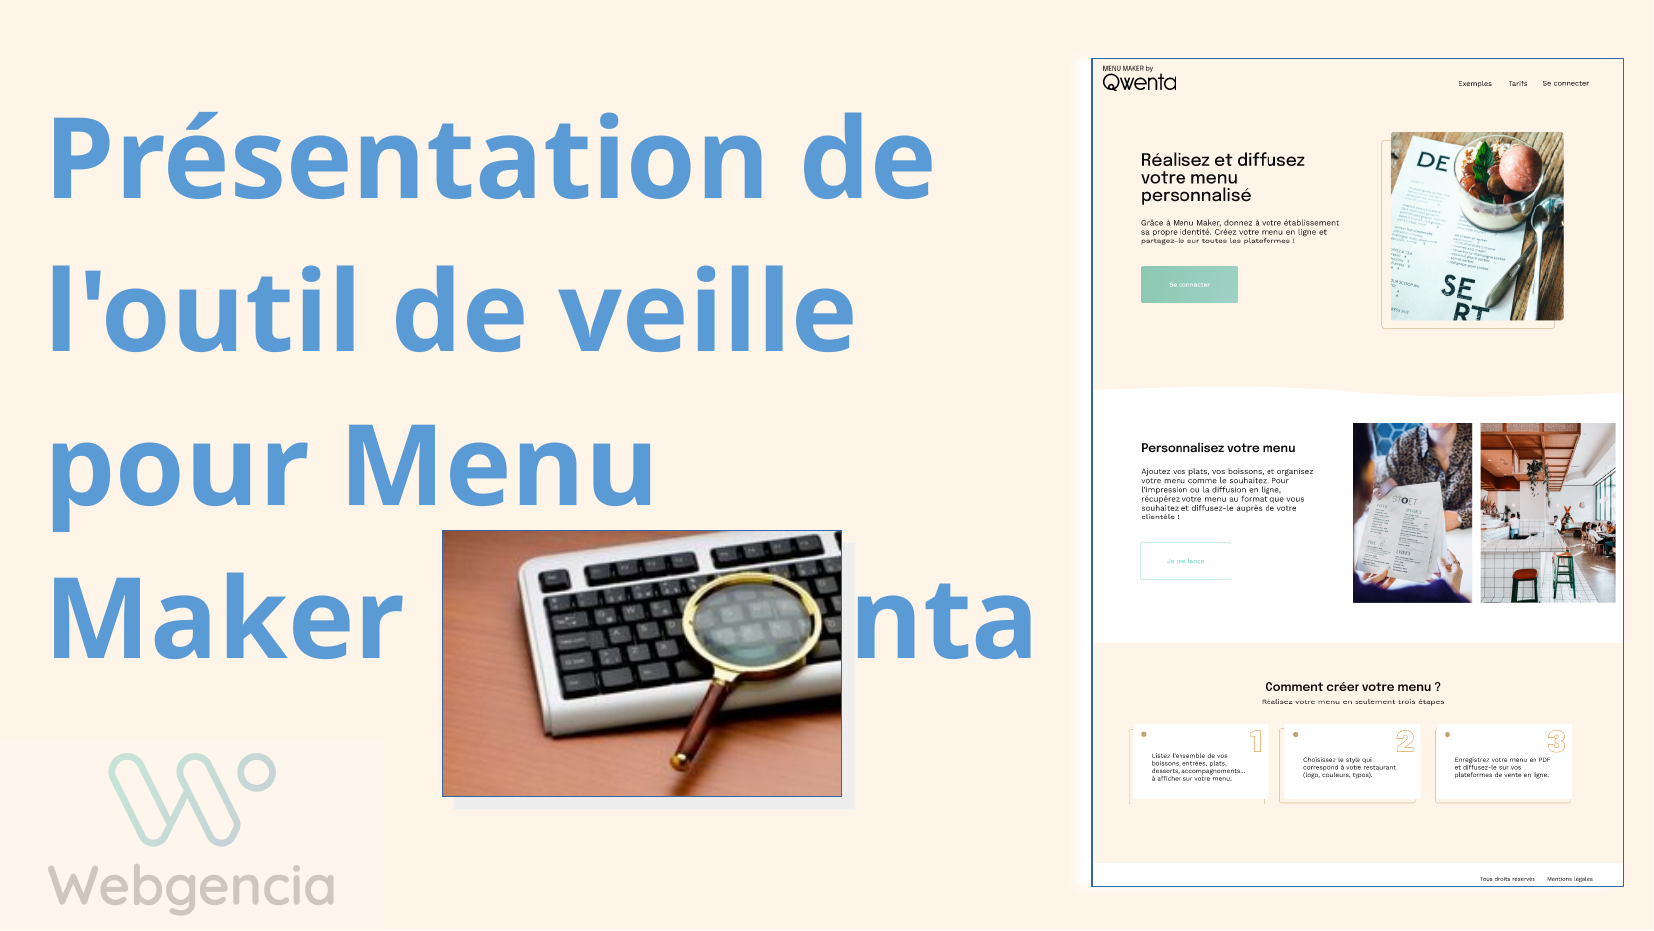

Présentation de l'outil de veille pour Menu Maker by Qwenta